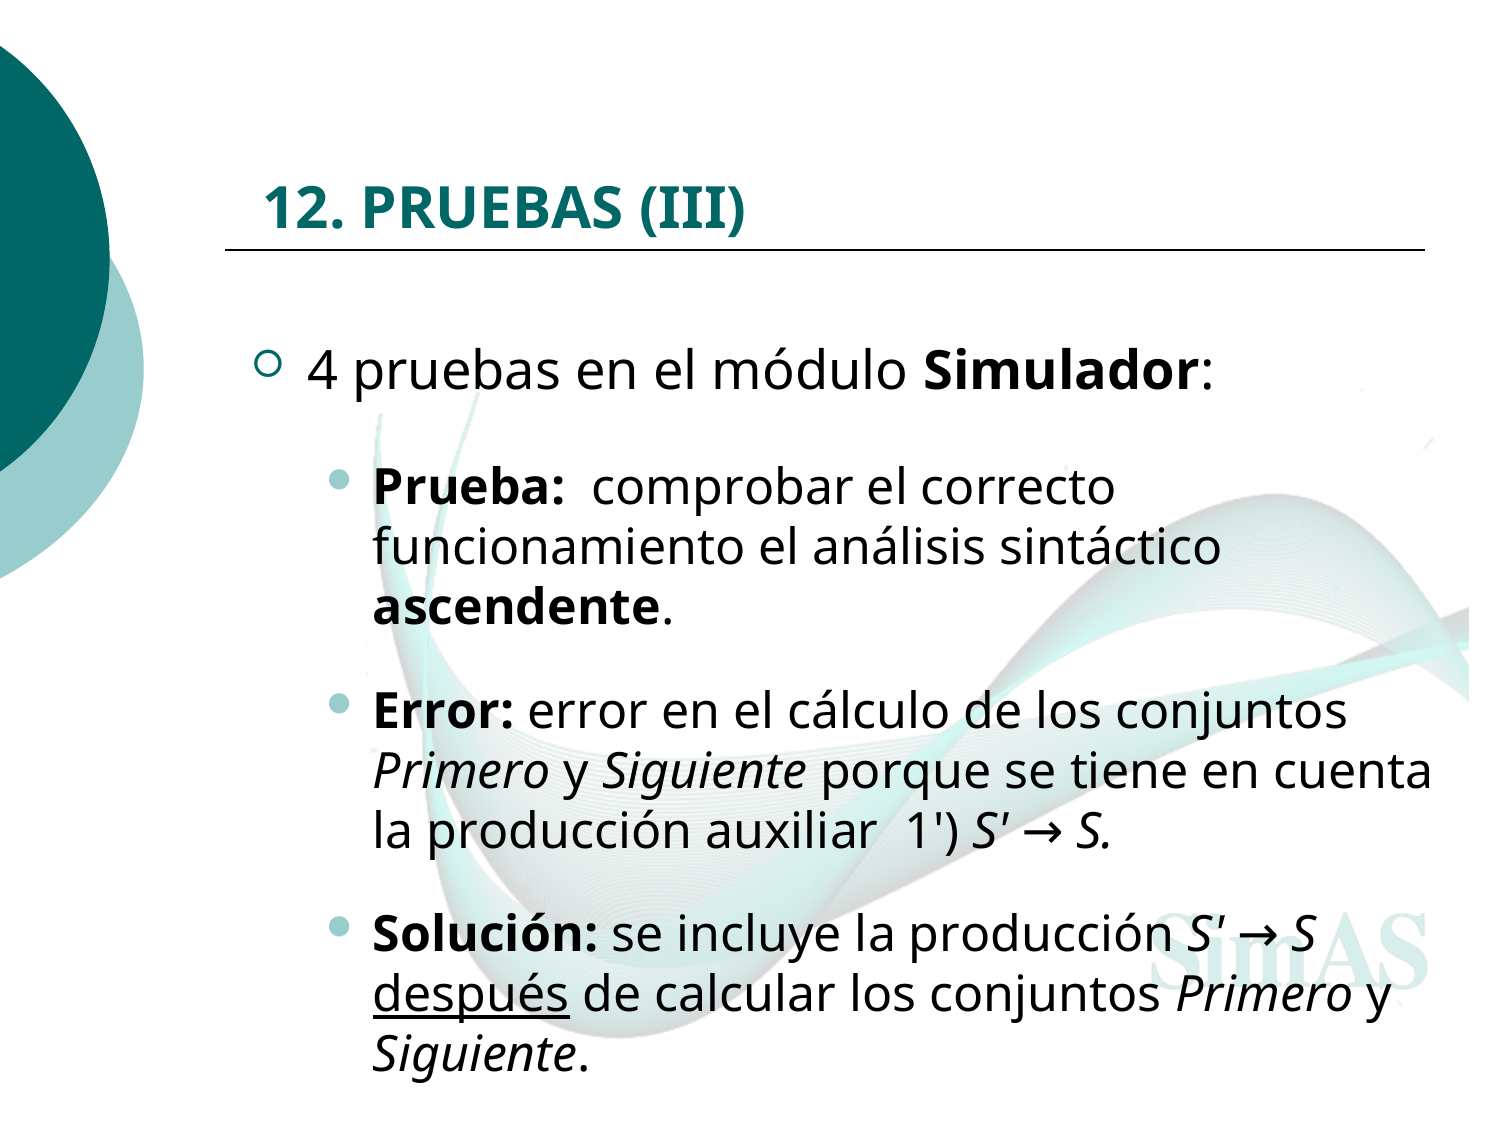

# 12. PRUEBAS (III)
4 pruebas en el módulo Simulador:
Prueba: comprobar el correcto funcionamiento el análisis sintáctico ascendente.
Error: error en el cálculo de los conjuntos Primero y Siguiente porque se tiene en cuenta la producción auxiliar 1') S' → S.
Solución: se incluye la producción S' → S después de calcular los conjuntos Primero y Siguiente.